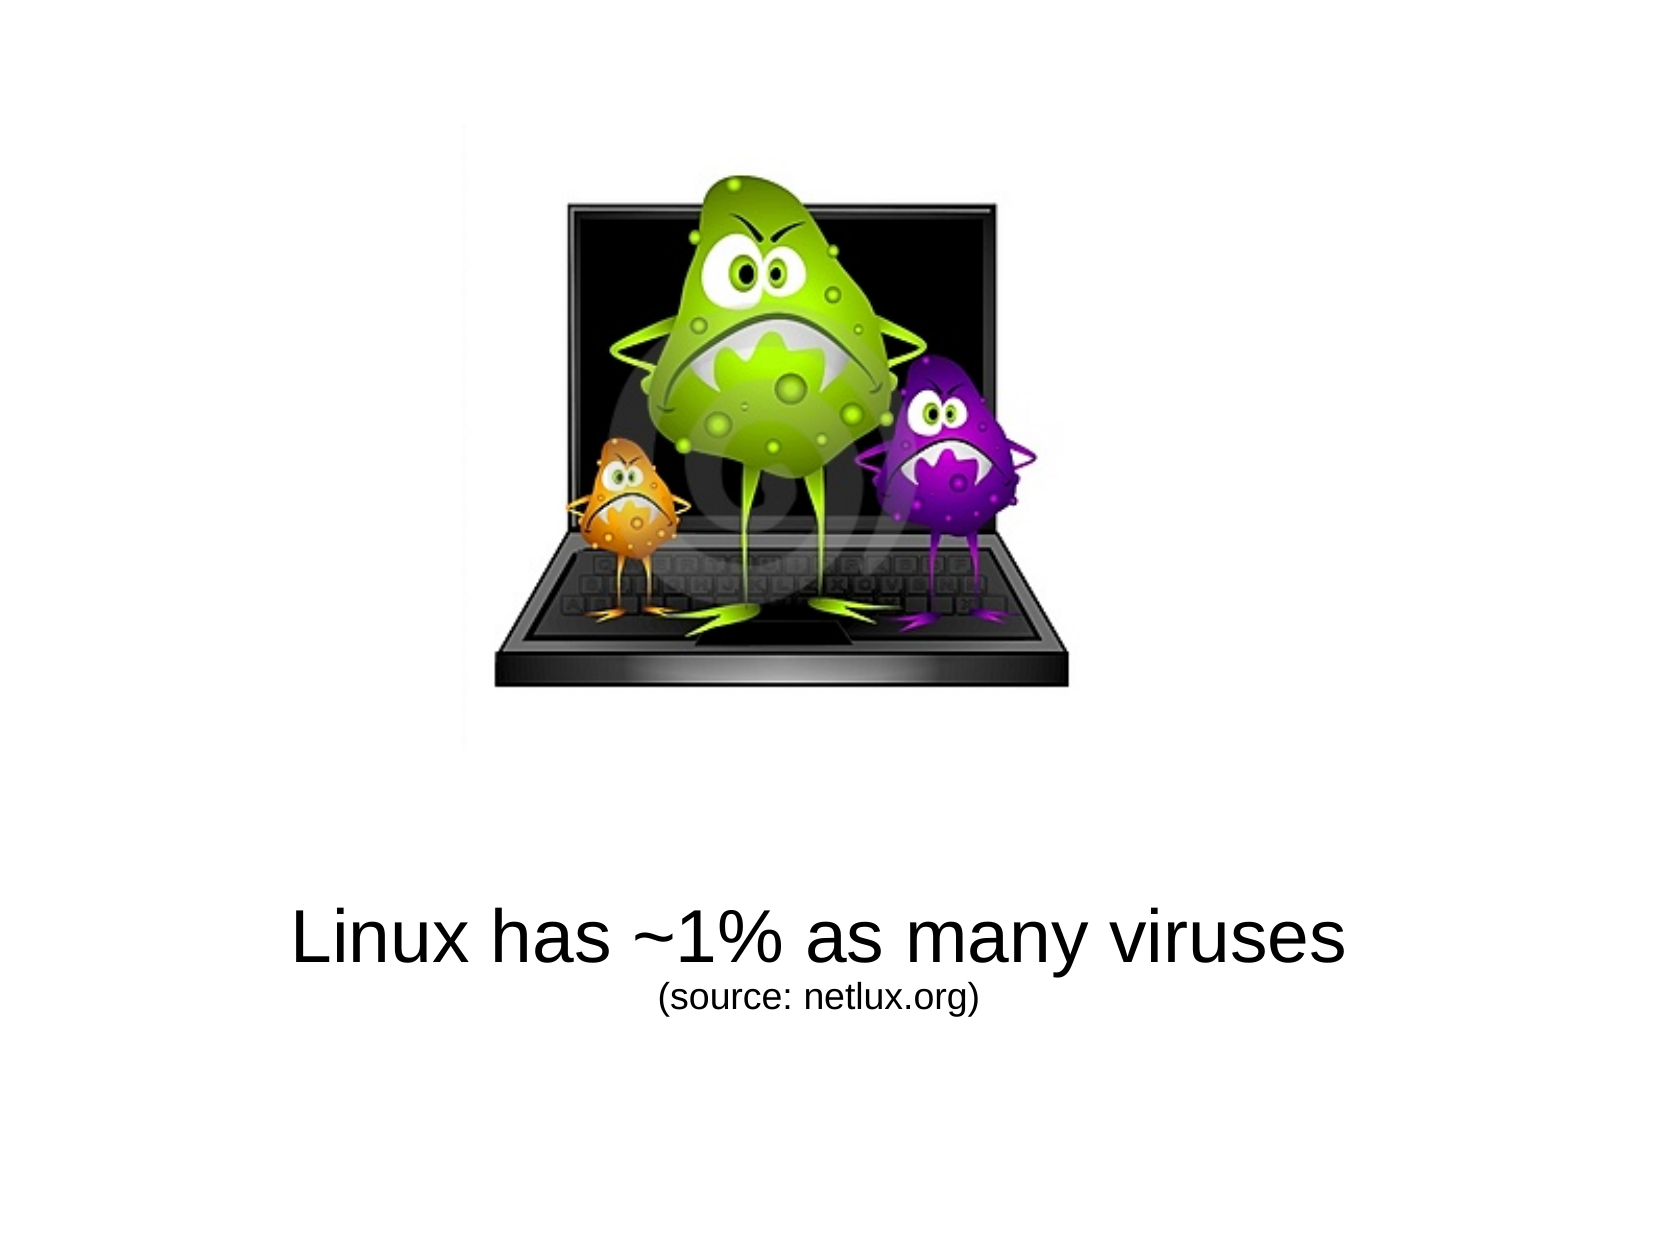

# Linux has ~1% as many viruses (source: netlux.org)